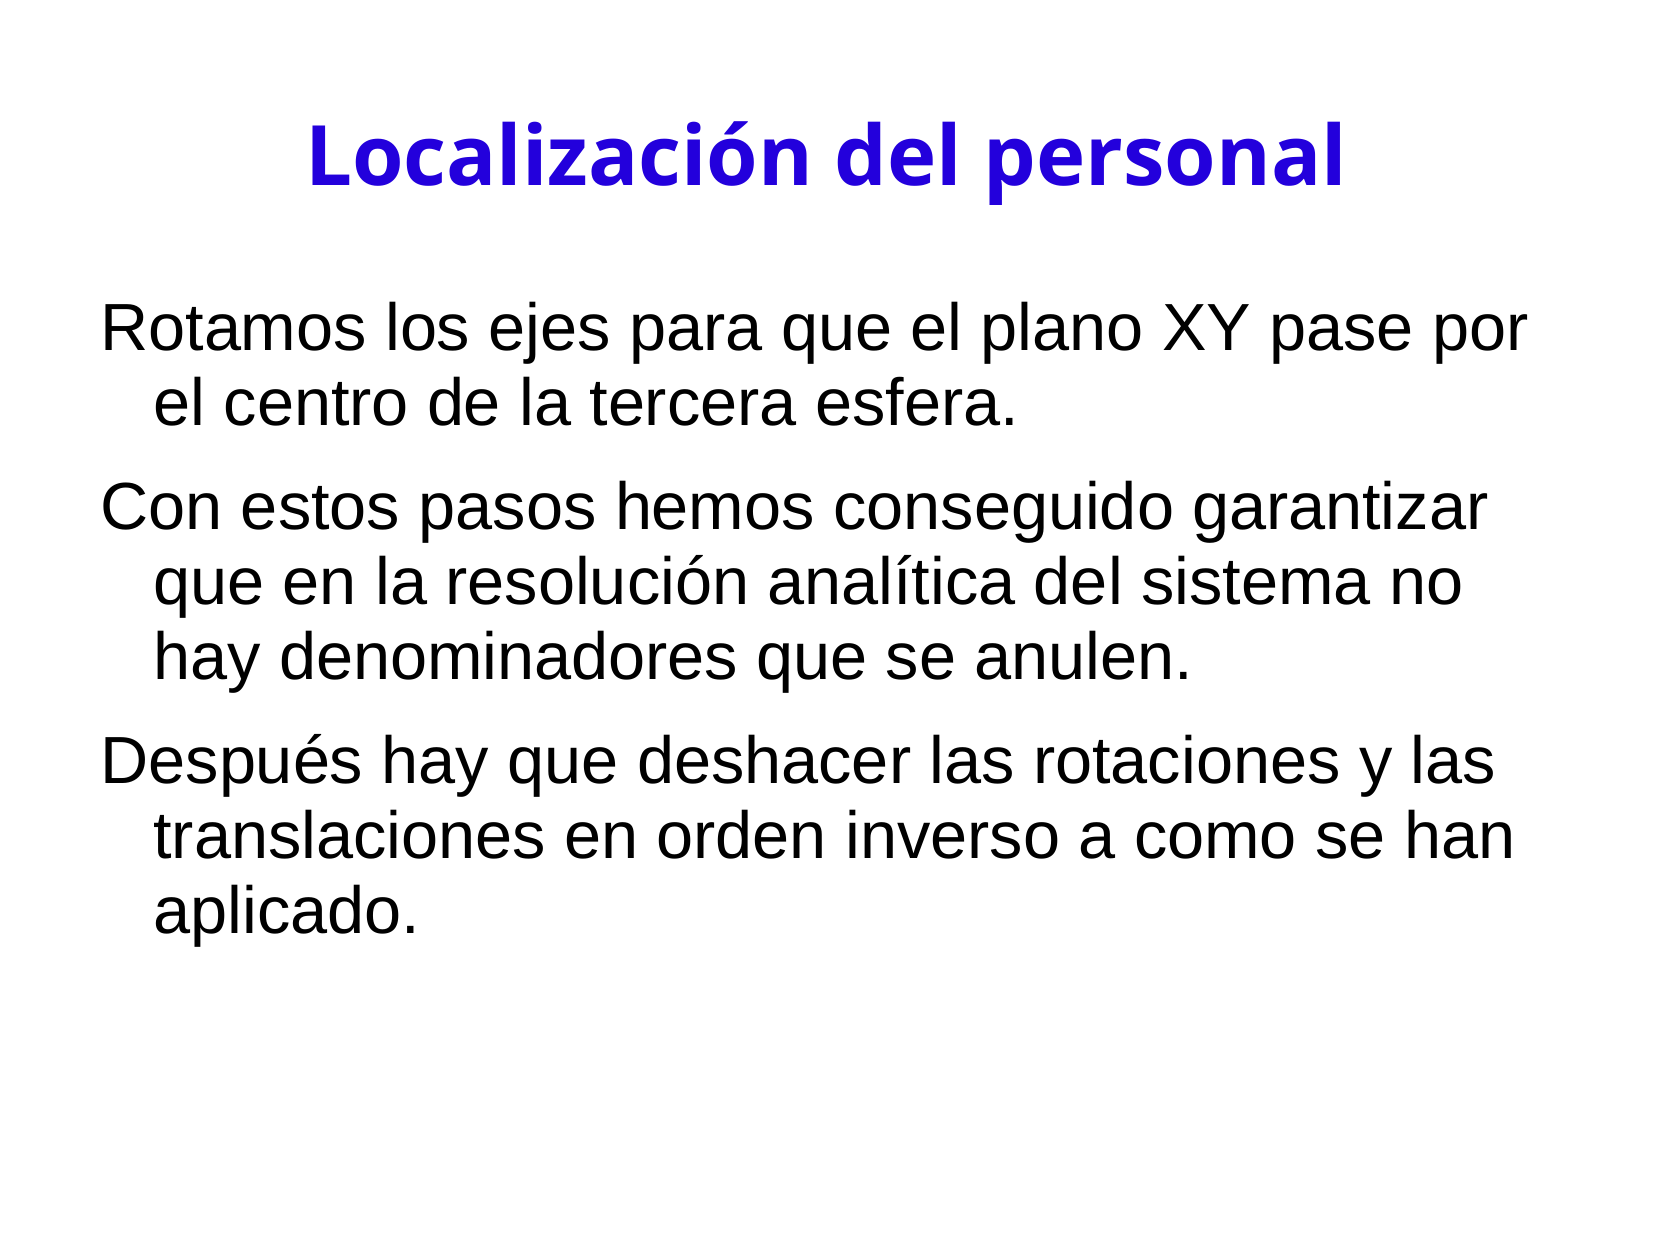

# Localización del personal
Rotamos los ejes para que el plano XY pase por el centro de la tercera esfera.
Con estos pasos hemos conseguido garantizar que en la resolución analítica del sistema no hay denominadores que se anulen.
Después hay que deshacer las rotaciones y las translaciones en orden inverso a como se han aplicado.